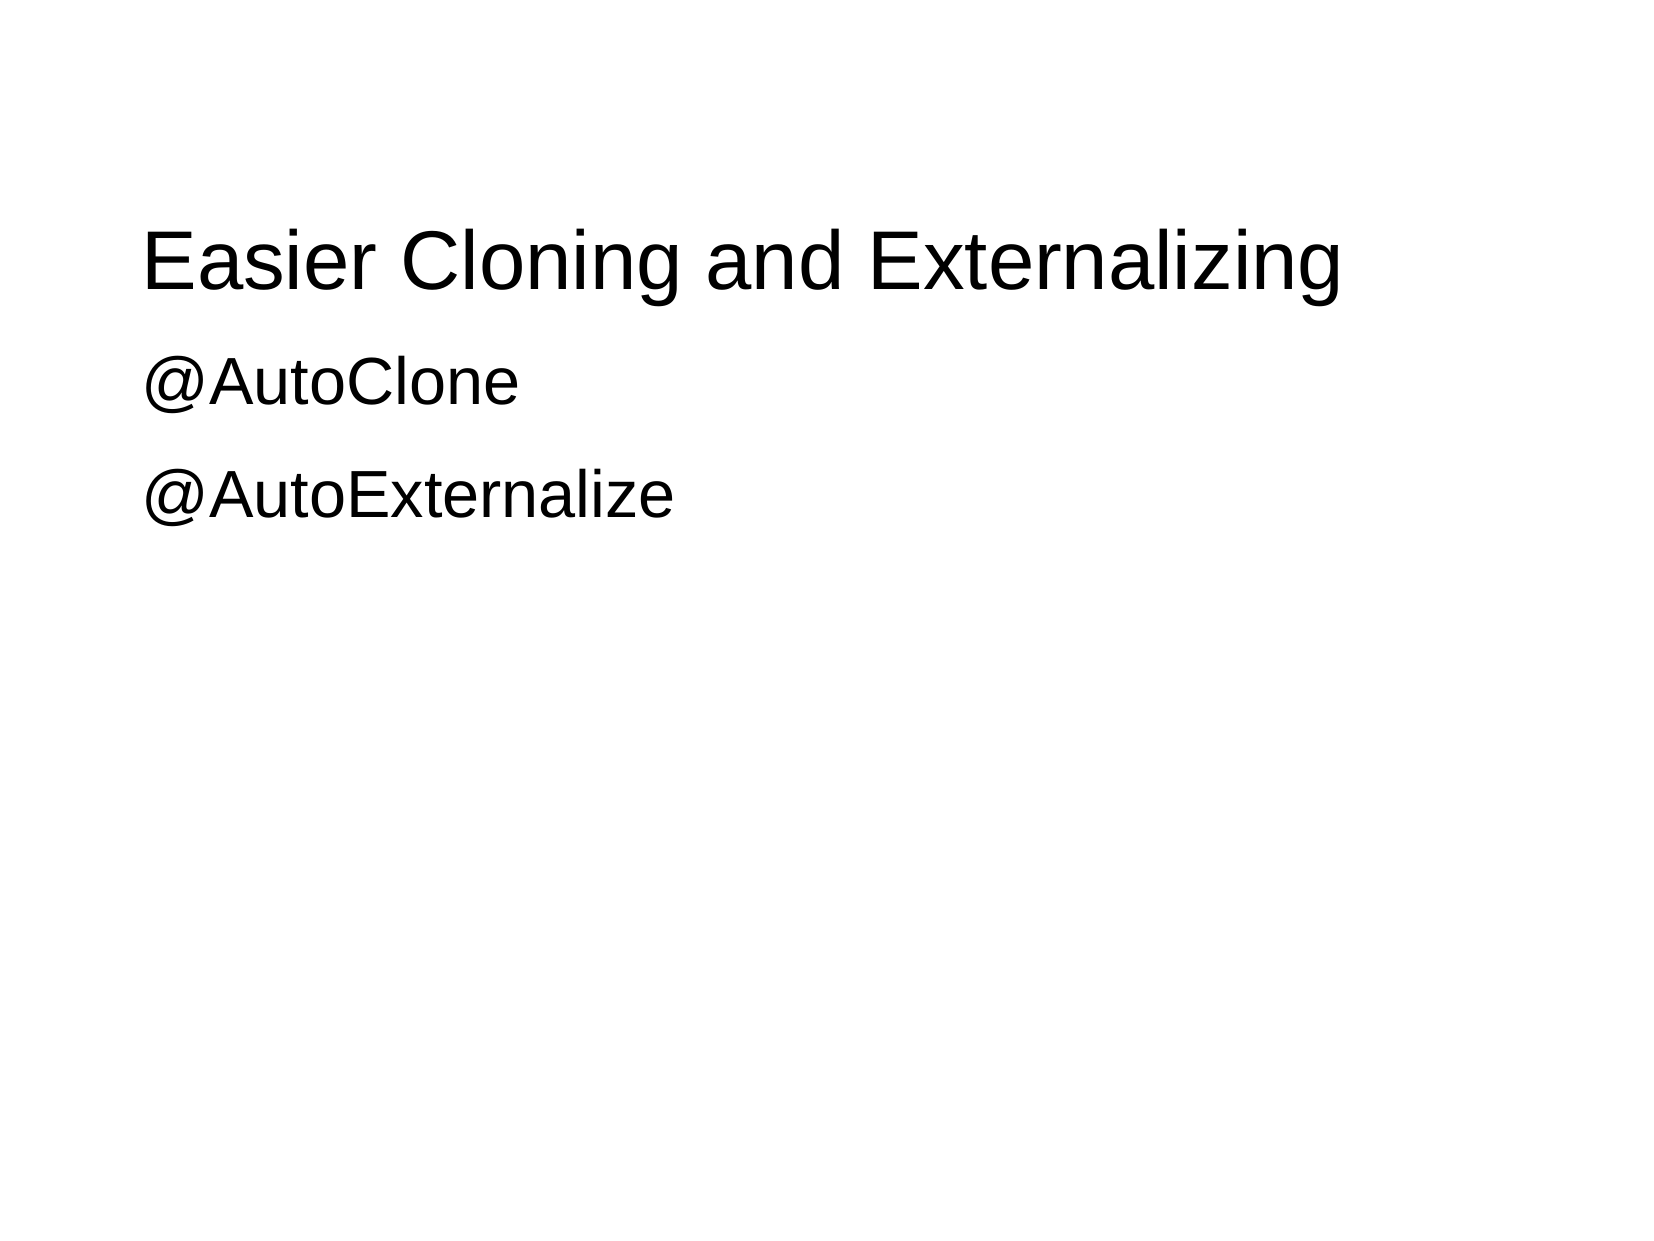

# Easier Cloning and Externalizing
@AutoClone
@AutoExternalize